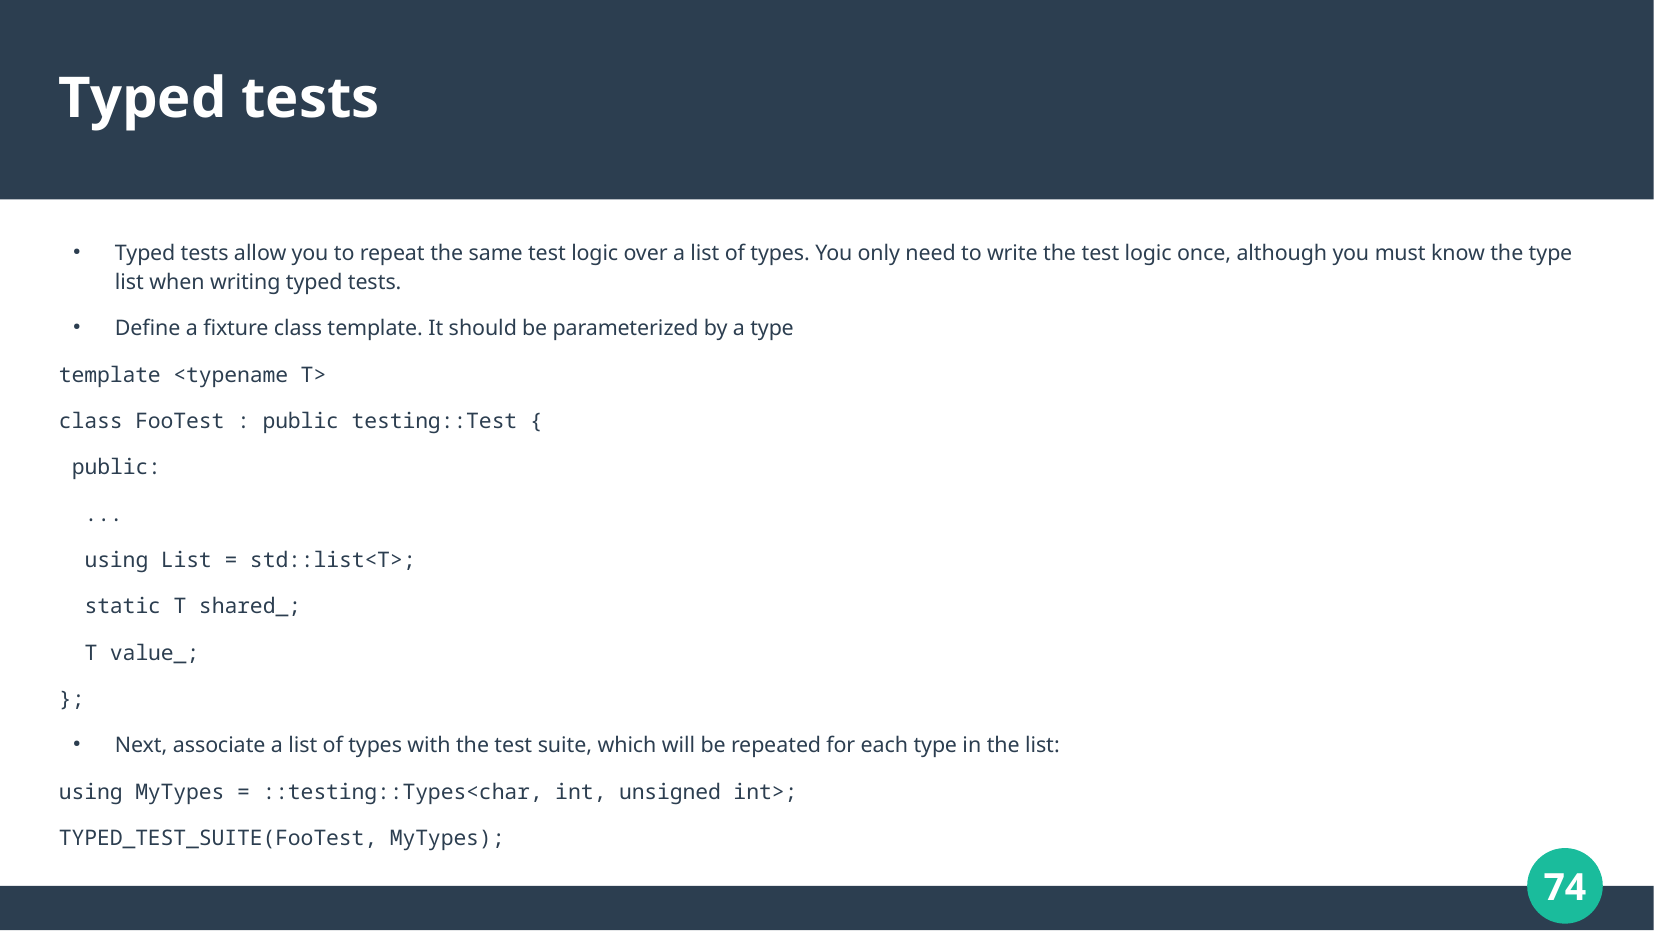

# Typed tests
Typed tests allow you to repeat the same test logic over a list of types. You only need to write the test logic once, although you must know the type list when writing typed tests.
Define a fixture class template. It should be parameterized by a type
template <typename T>
class FooTest : public testing::Test {
 public:
 ...
 using List = std::list<T>;
 static T shared_;
 T value_;
};
Next, associate a list of types with the test suite, which will be repeated for each type in the list:
using MyTypes = ::testing::Types<char, int, unsigned int>;
TYPED_TEST_SUITE(FooTest, MyTypes);